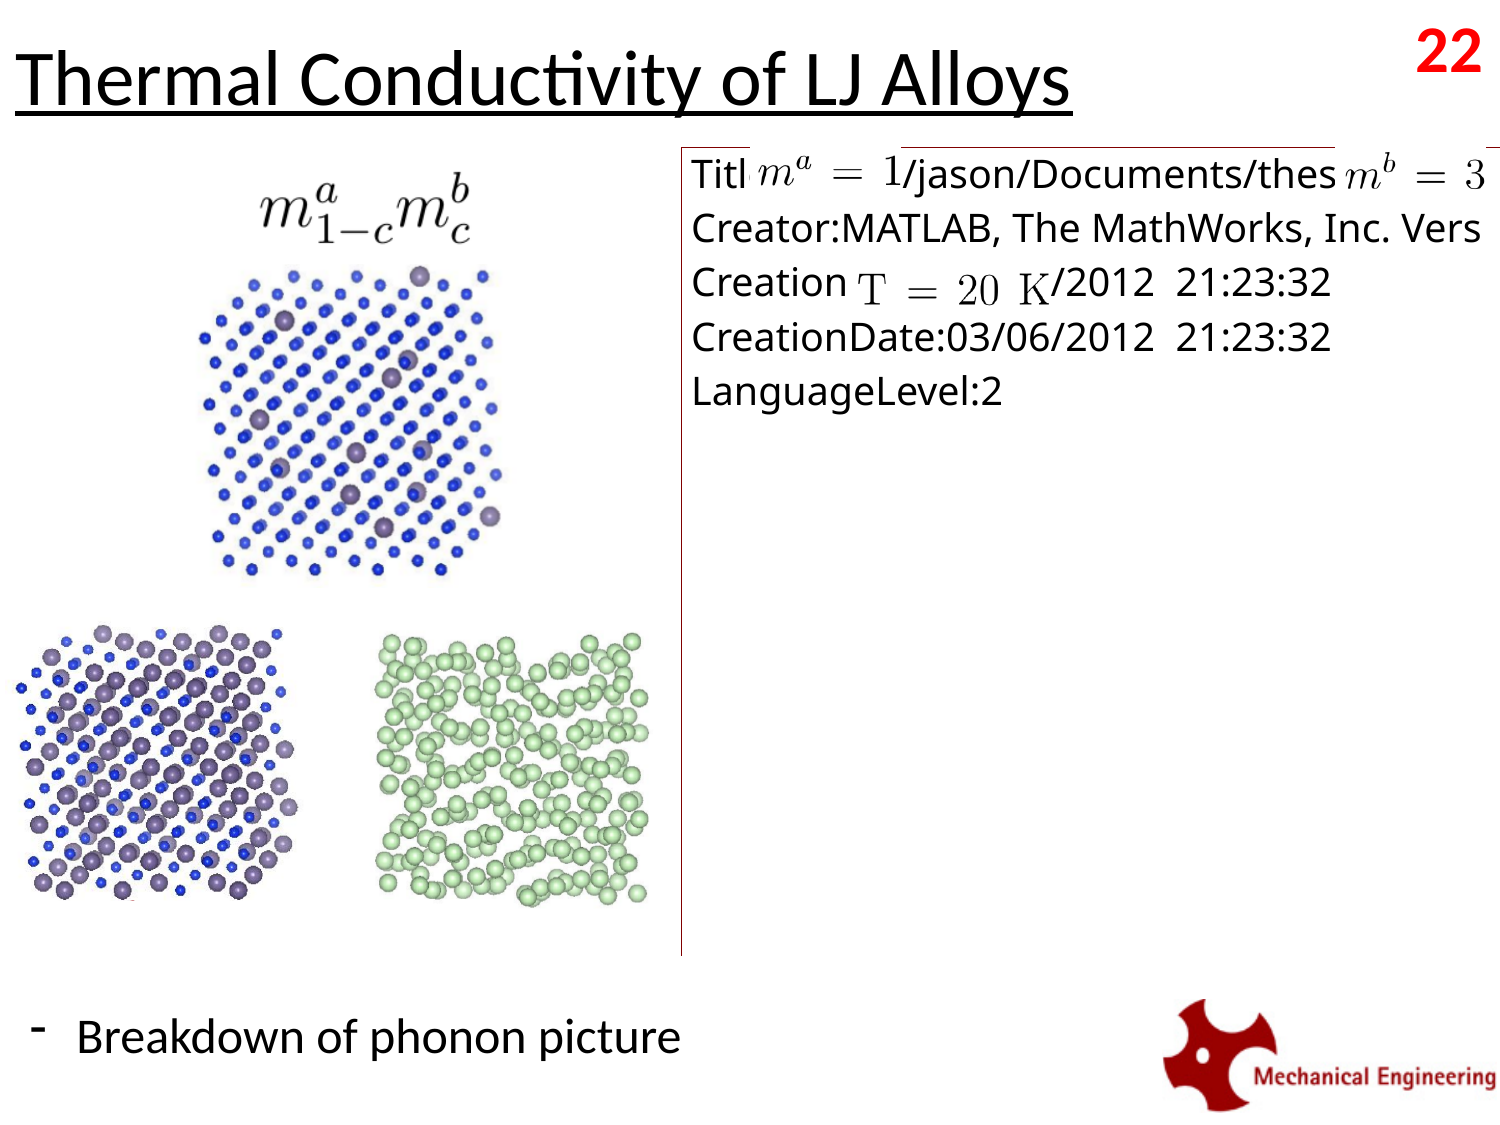

# Thermal Conductivity of LJ Alloys
22
 Breakdown of phonon picture